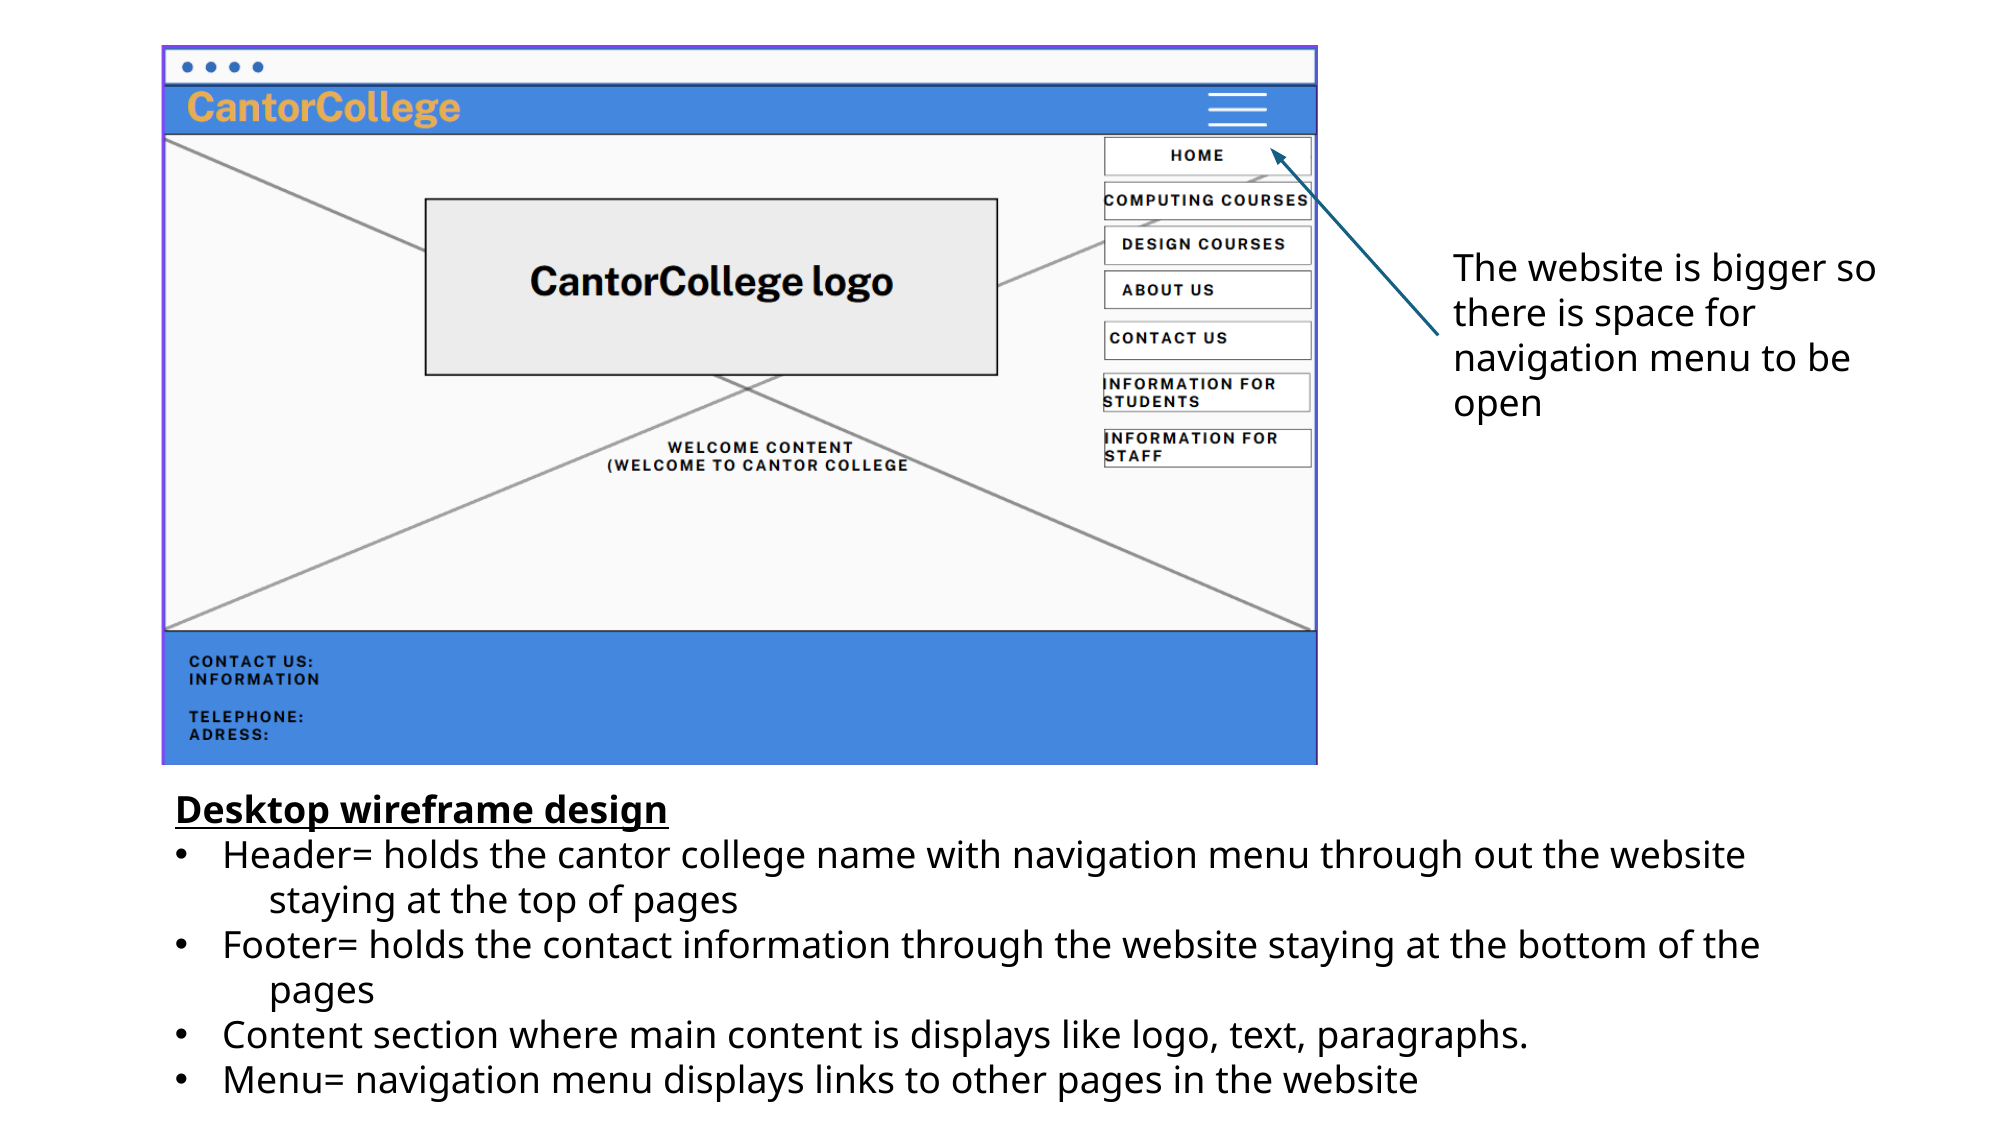

The website is bigger so there is space for navigation menu to be open
Desktop wireframe design
Header= holds the cantor college name with navigation menu through out the website staying at the top of pages
Footer= holds the contact information through the website staying at the bottom of the pages
Content section where main content is displays like logo, text, paragraphs.
Menu= navigation menu displays links to other pages in the website